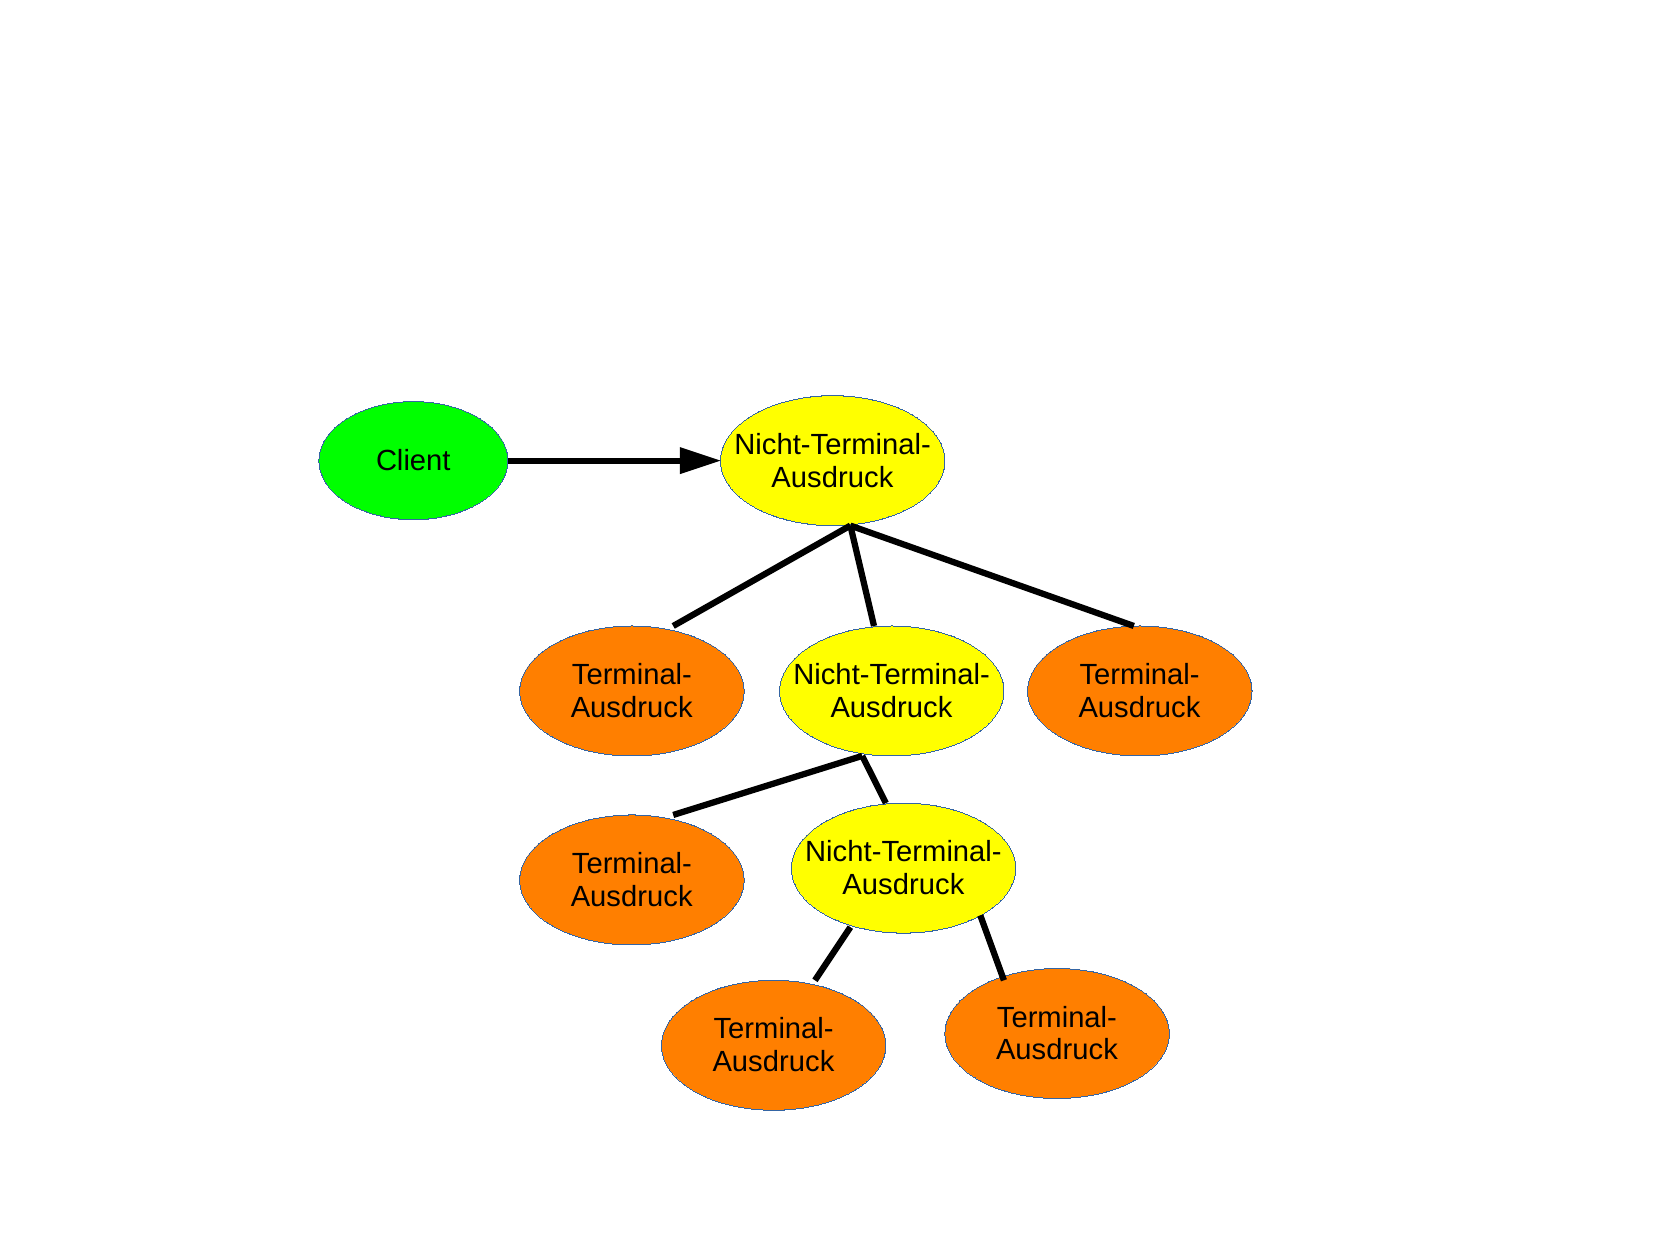

Nicht-Terminal-
Ausdruck
Client
Terminal-
Ausdruck
Nicht-Terminal-
Ausdruck
Terminal-
Ausdruck
Nicht-Terminal-
Ausdruck
Terminal-
Ausdruck
Terminal-
Ausdruck
Terminal-
Ausdruck